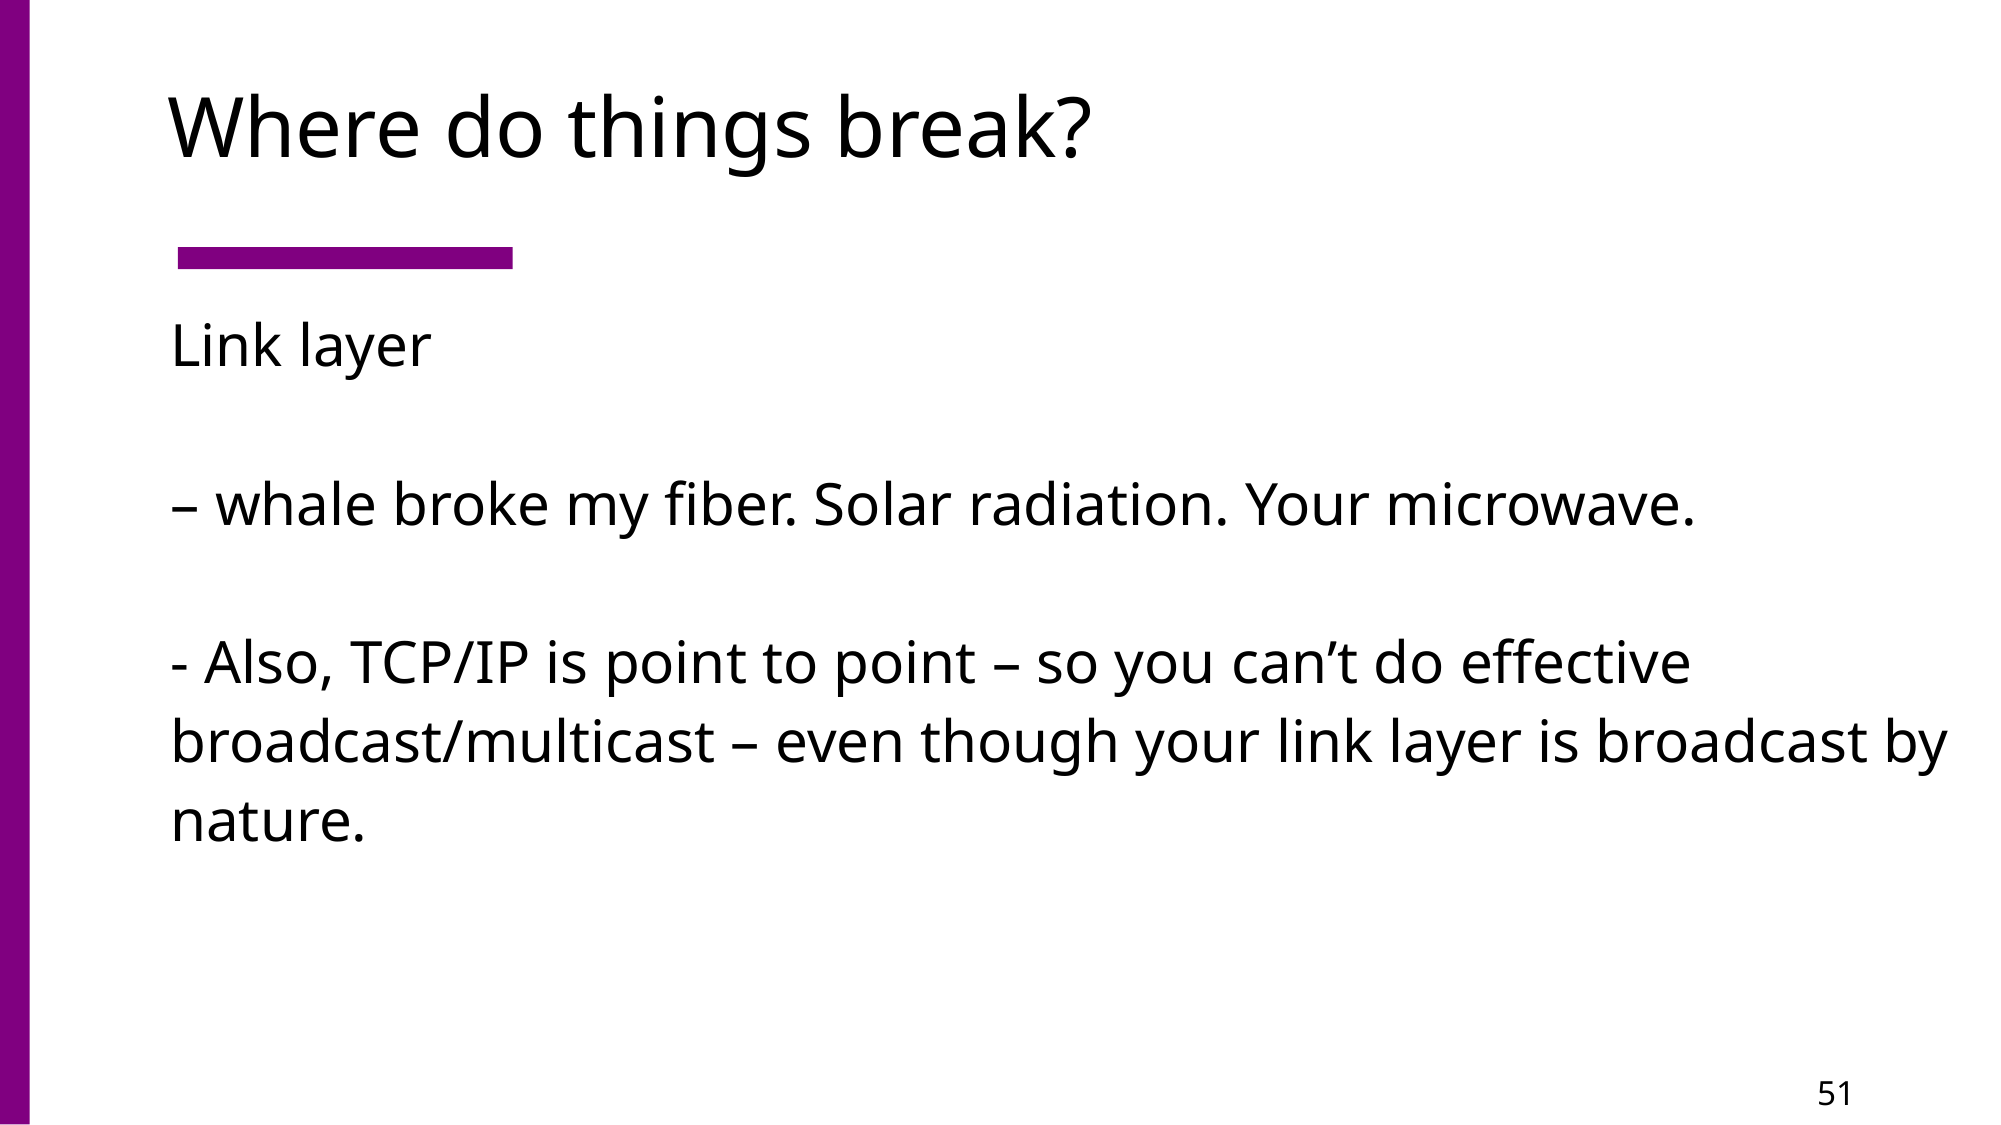

# Where do things break?
Link layer
– whale broke my fiber. Solar radiation. Your microwave.
- Also, TCP/IP is point to point – so you can’t do effective broadcast/multicast – even though your link layer is broadcast by nature.